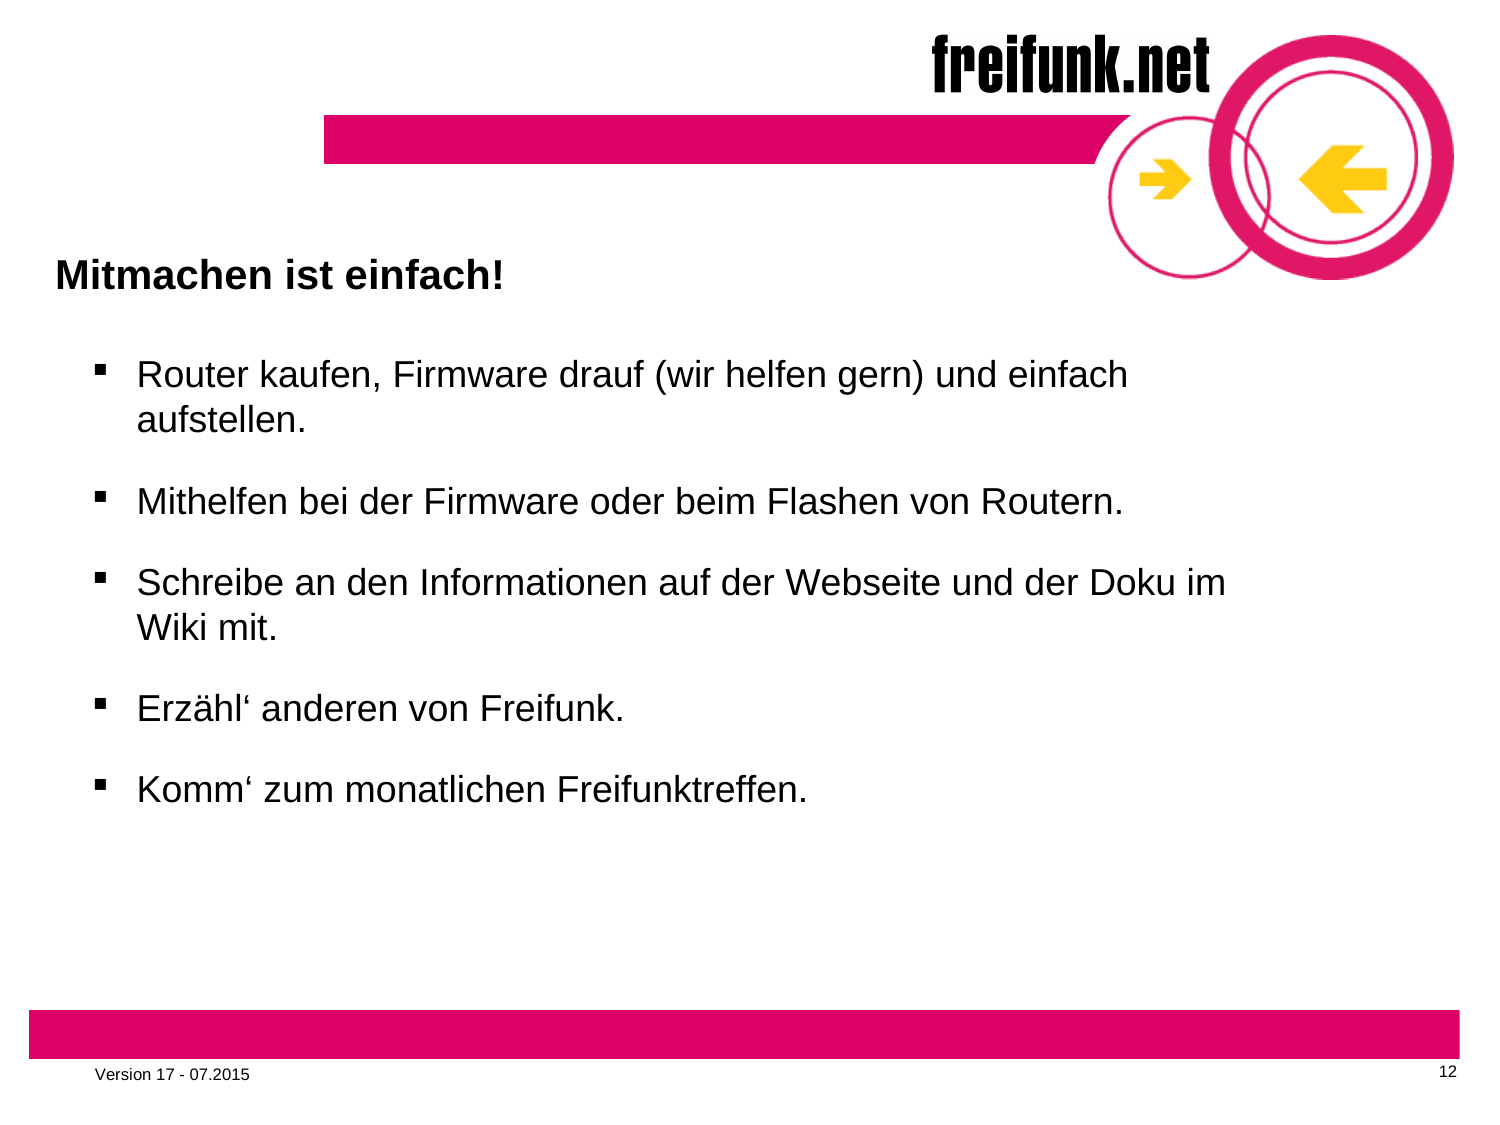

Mitmachen ist einfach!
Router kaufen, Firmware drauf (wir helfen gern) und einfach aufstellen.
Mithelfen bei der Firmware oder beim Flashen von Routern.
Schreibe an den Informationen auf der Webseite und der Doku im Wiki mit.
Erzähl‘ anderen von Freifunk.
Komm‘ zum monatlichen Freifunktreffen.
12
Version 17 - 07.2015